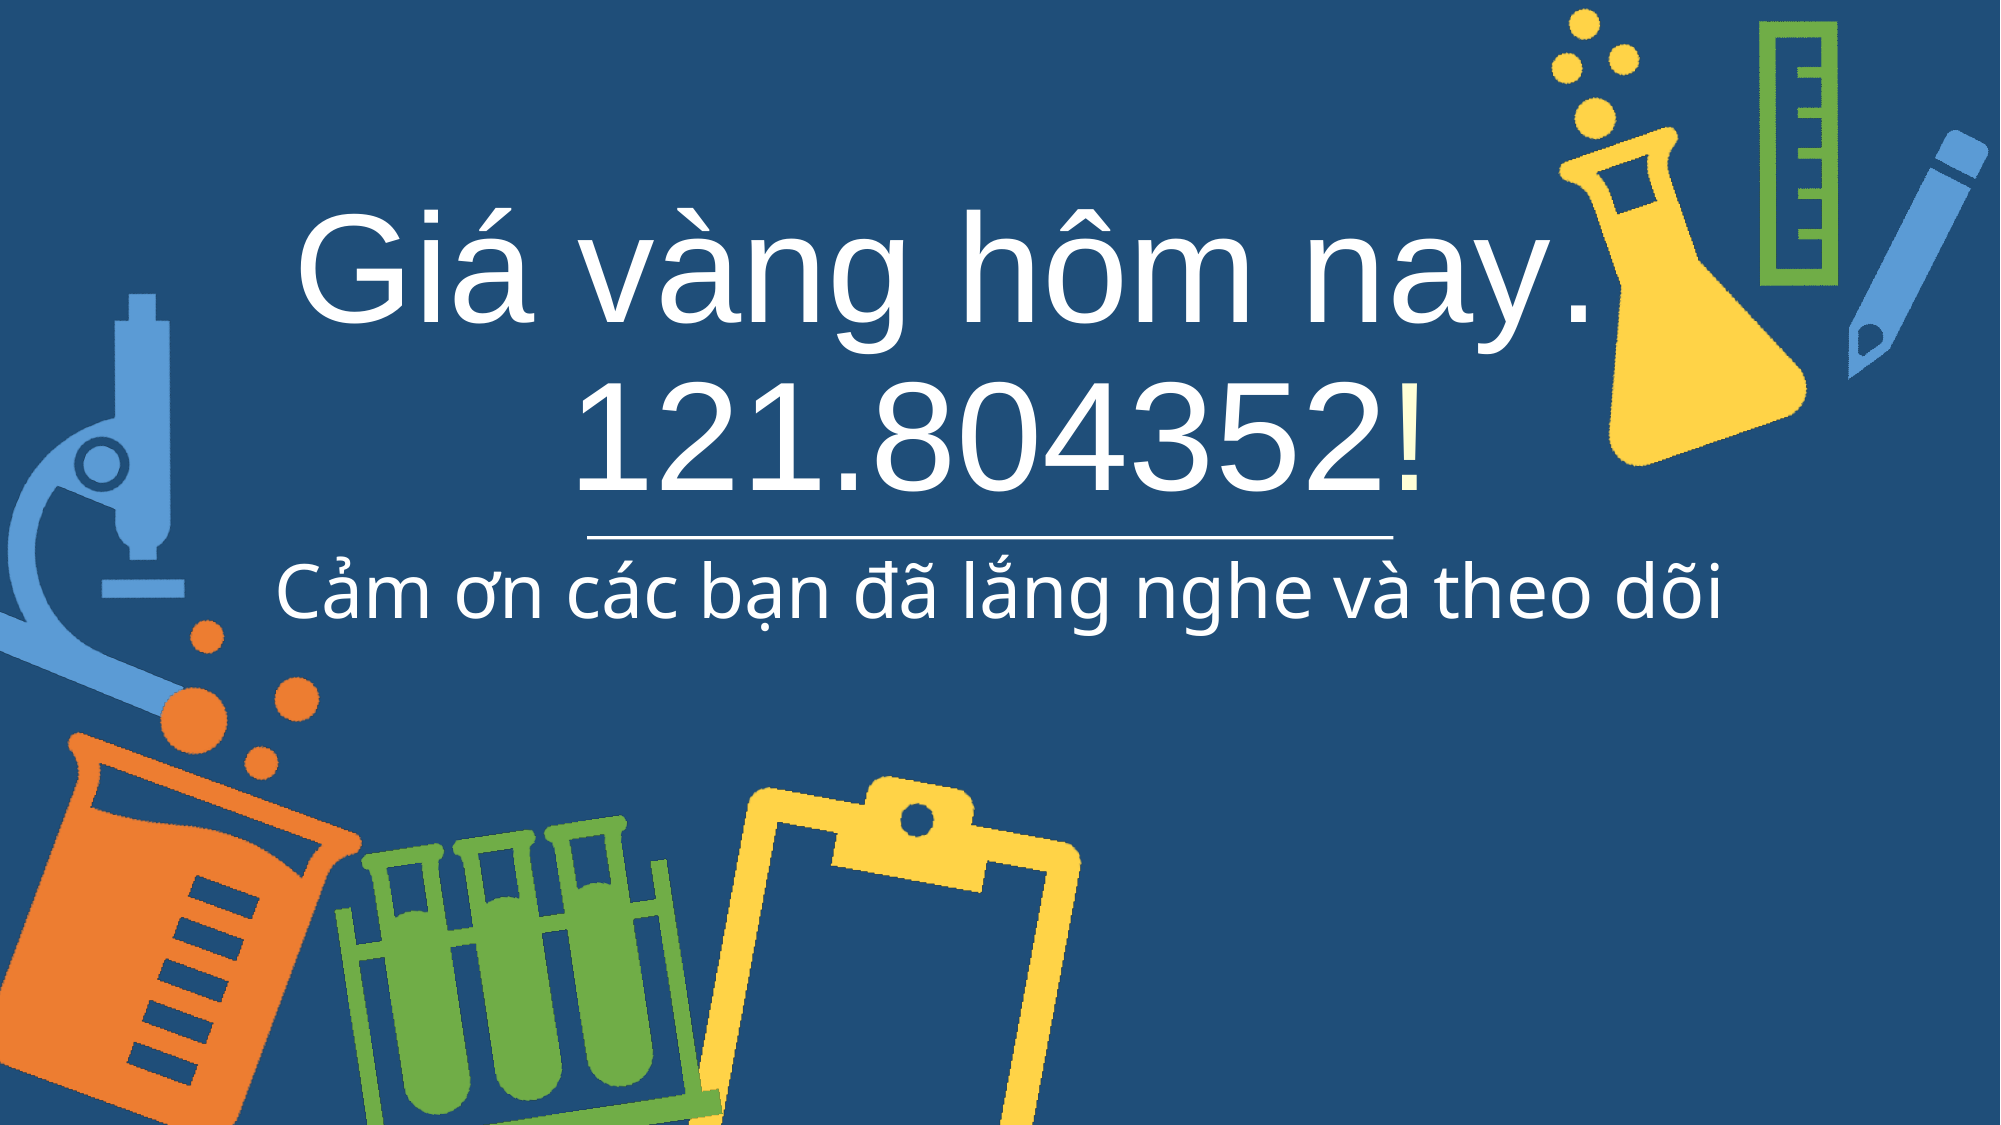

# Giá vàng hôm nay… 121.804352!
Cảm ơn các bạn đã lắng nghe và theo dõi